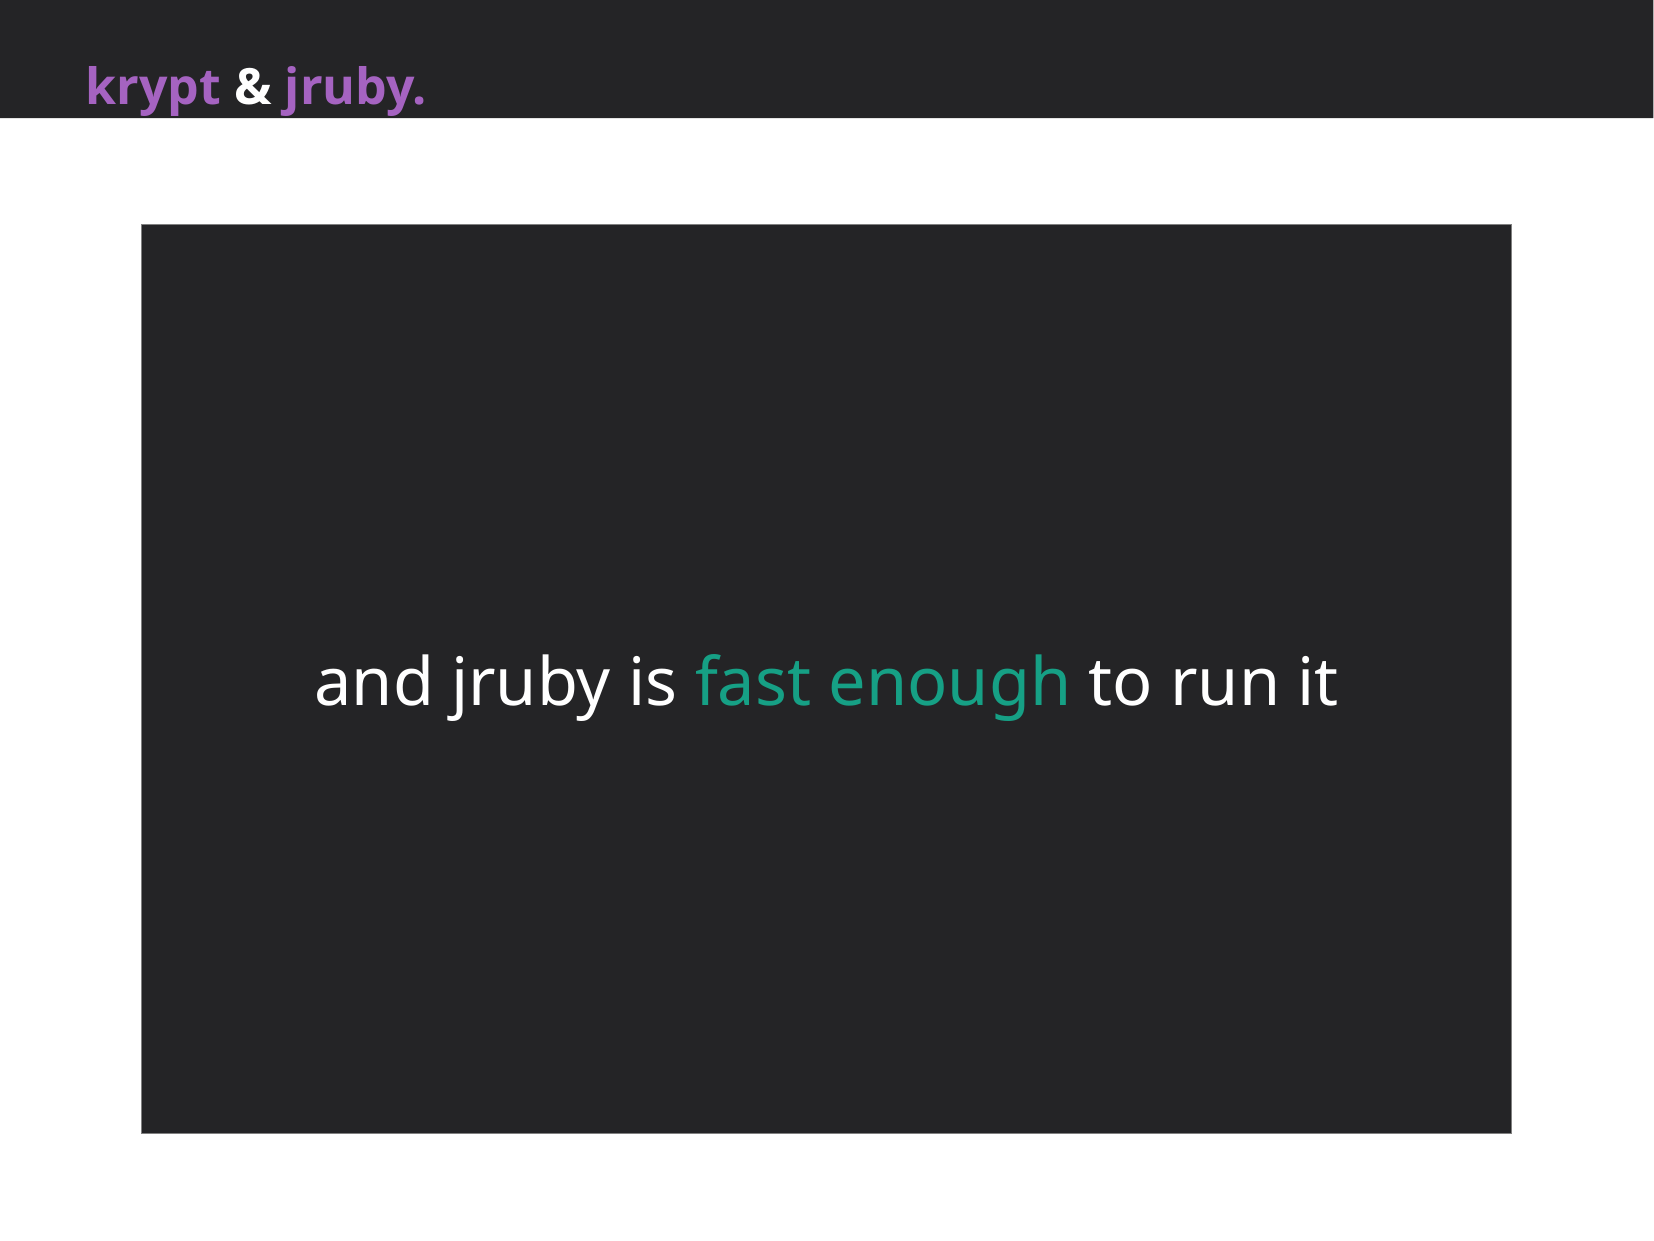

krypt & jruby.
and jruby is fast enough to run it